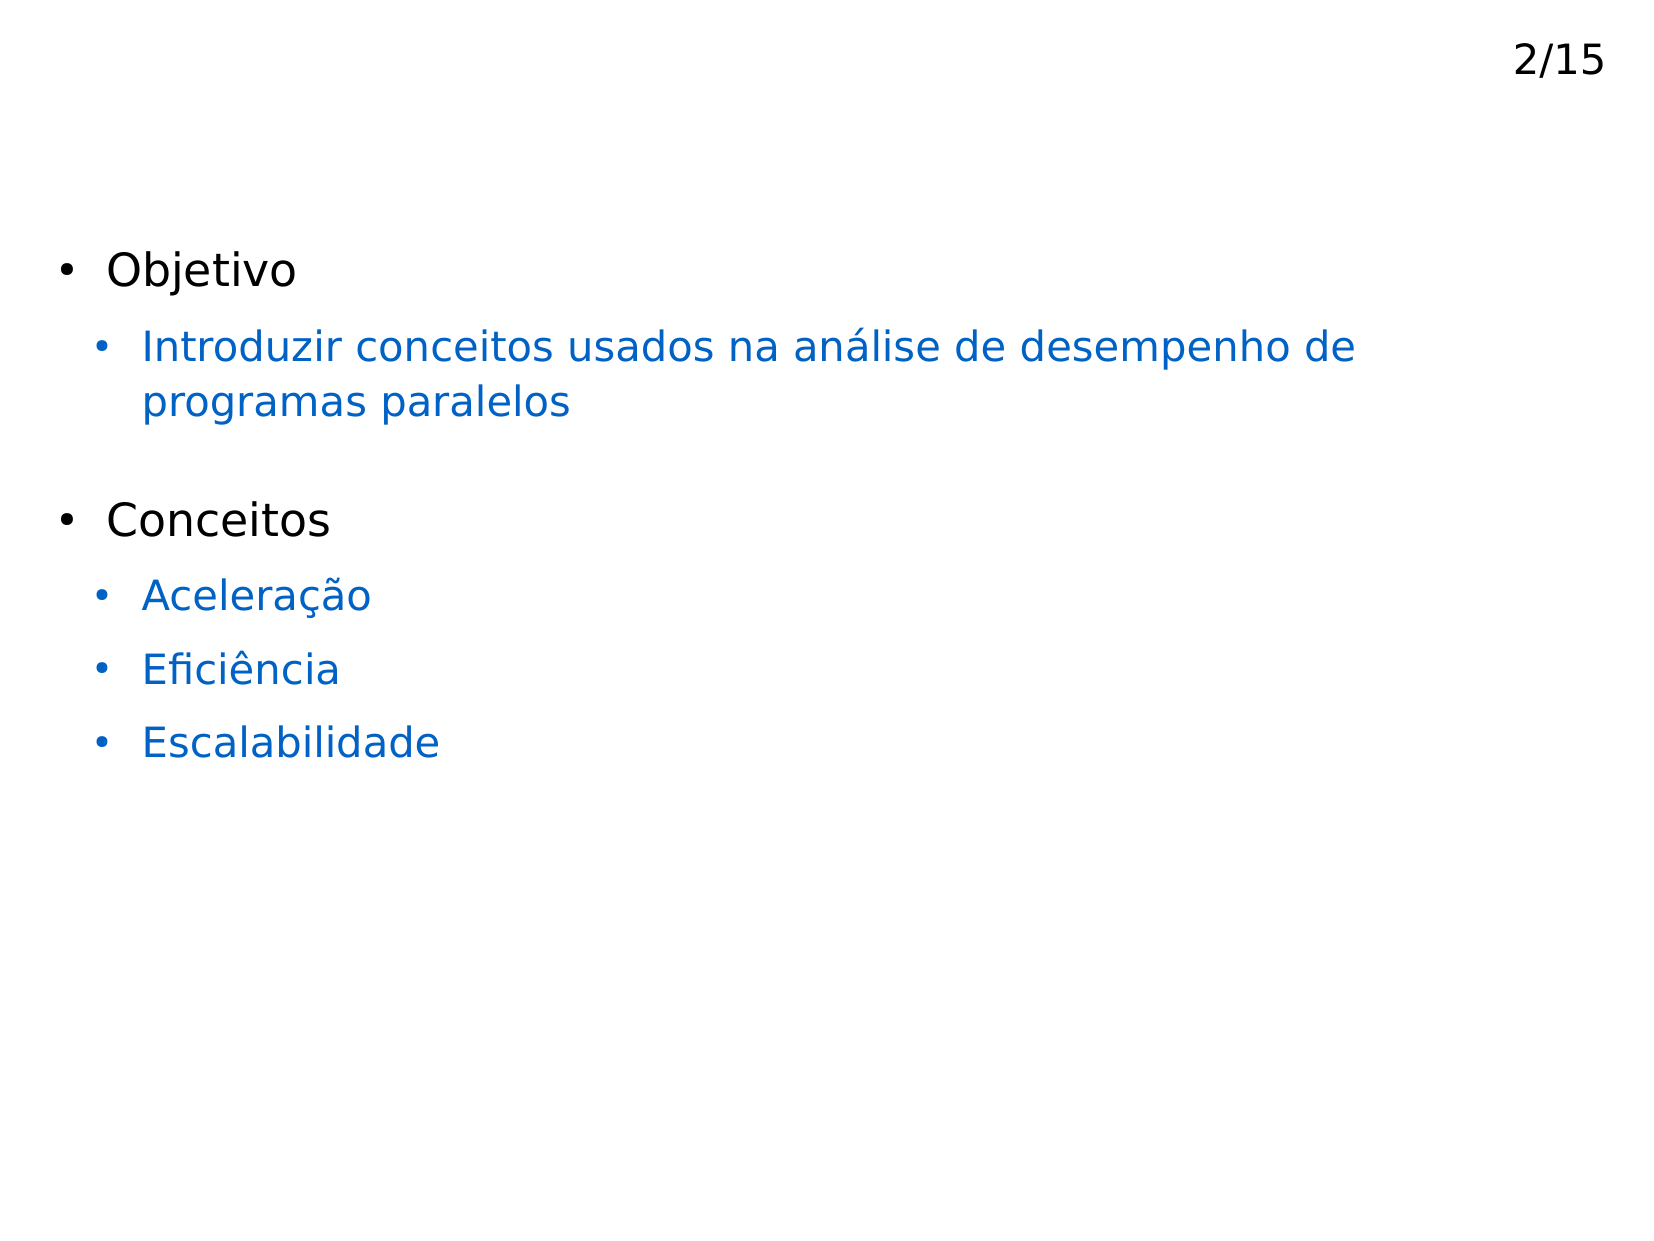

#
2
Objetivo
Introduzir conceitos usados na análise de desempenho de programas paralelos
Conceitos
Aceleração
Eficiência
Escalabilidade